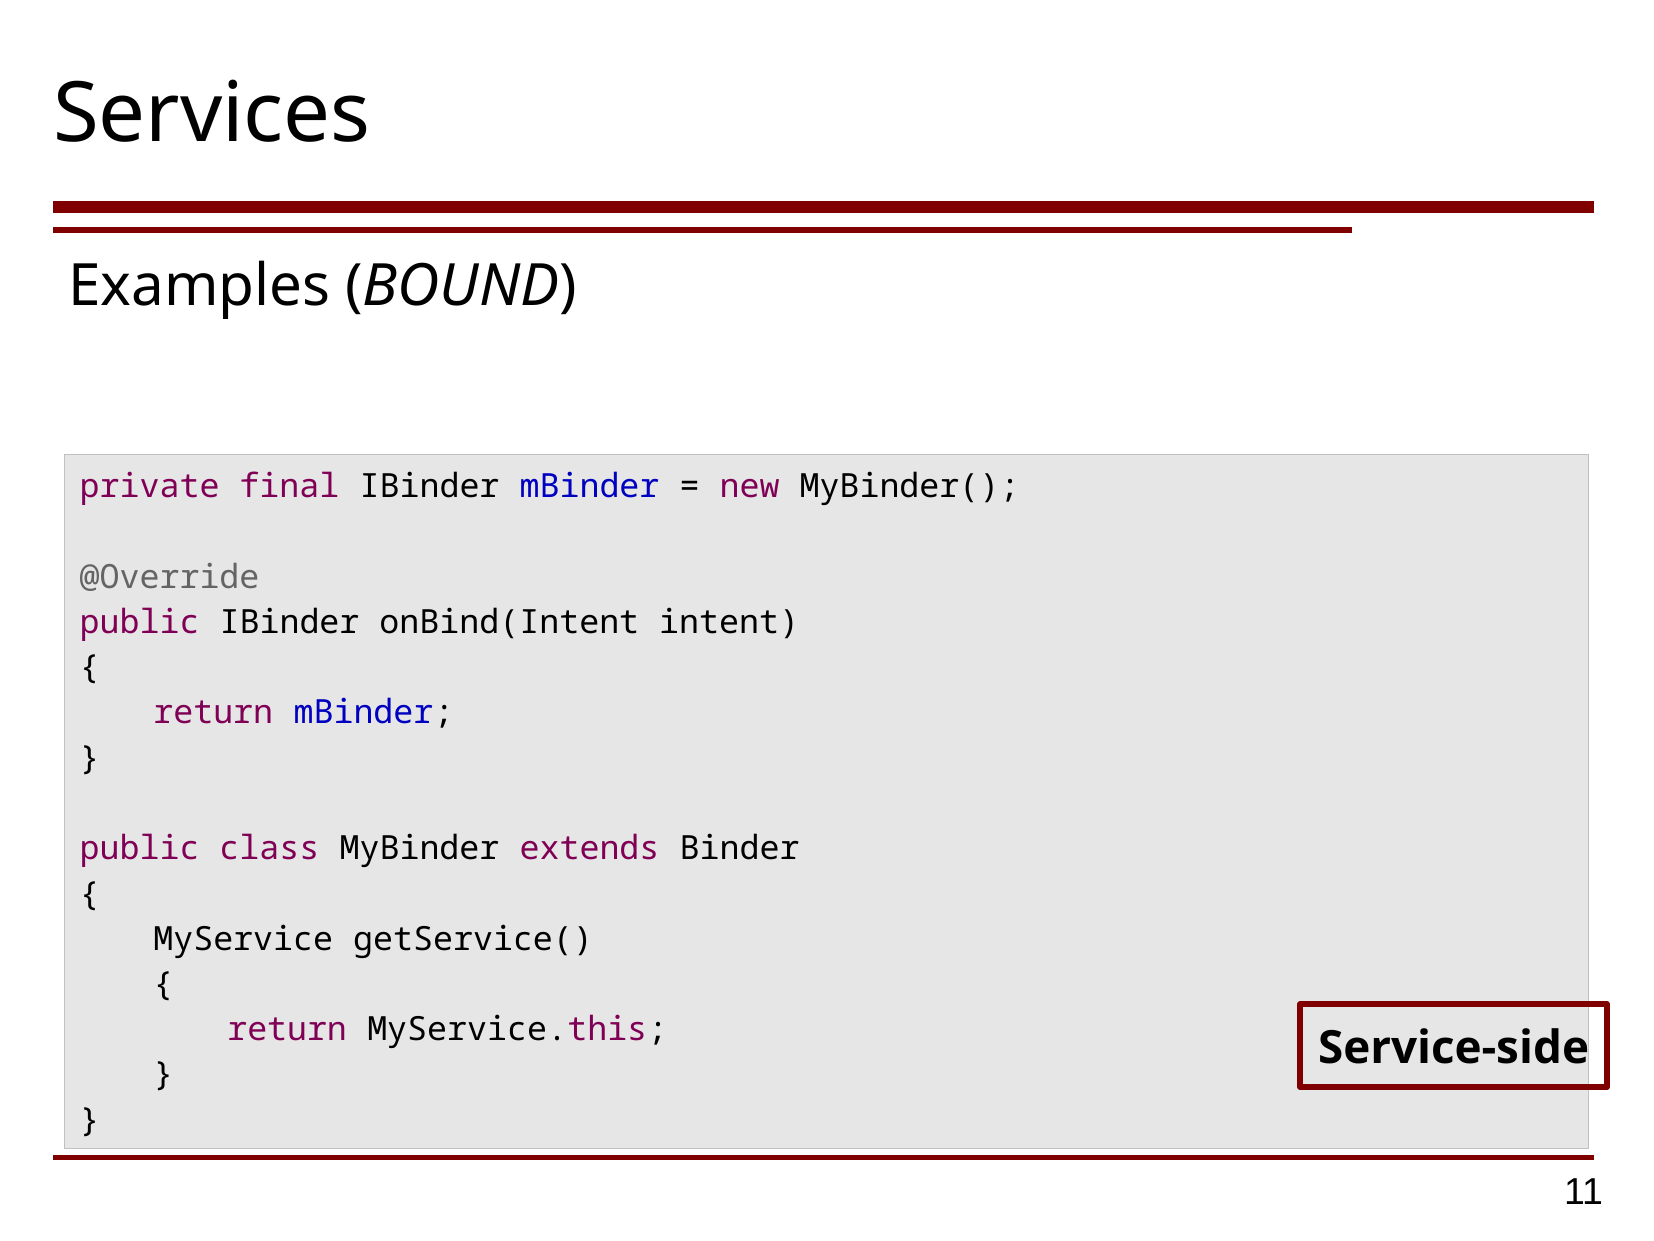

# Services
Examples (BOUND)
private final IBinder mBinder = new MyBinder();
@Override
public IBinder onBind(Intent intent)
{
	return mBinder;
}
public class MyBinder extends Binder
{
	MyService getService()
	{
		return MyService.this;
	}
}
Service-side